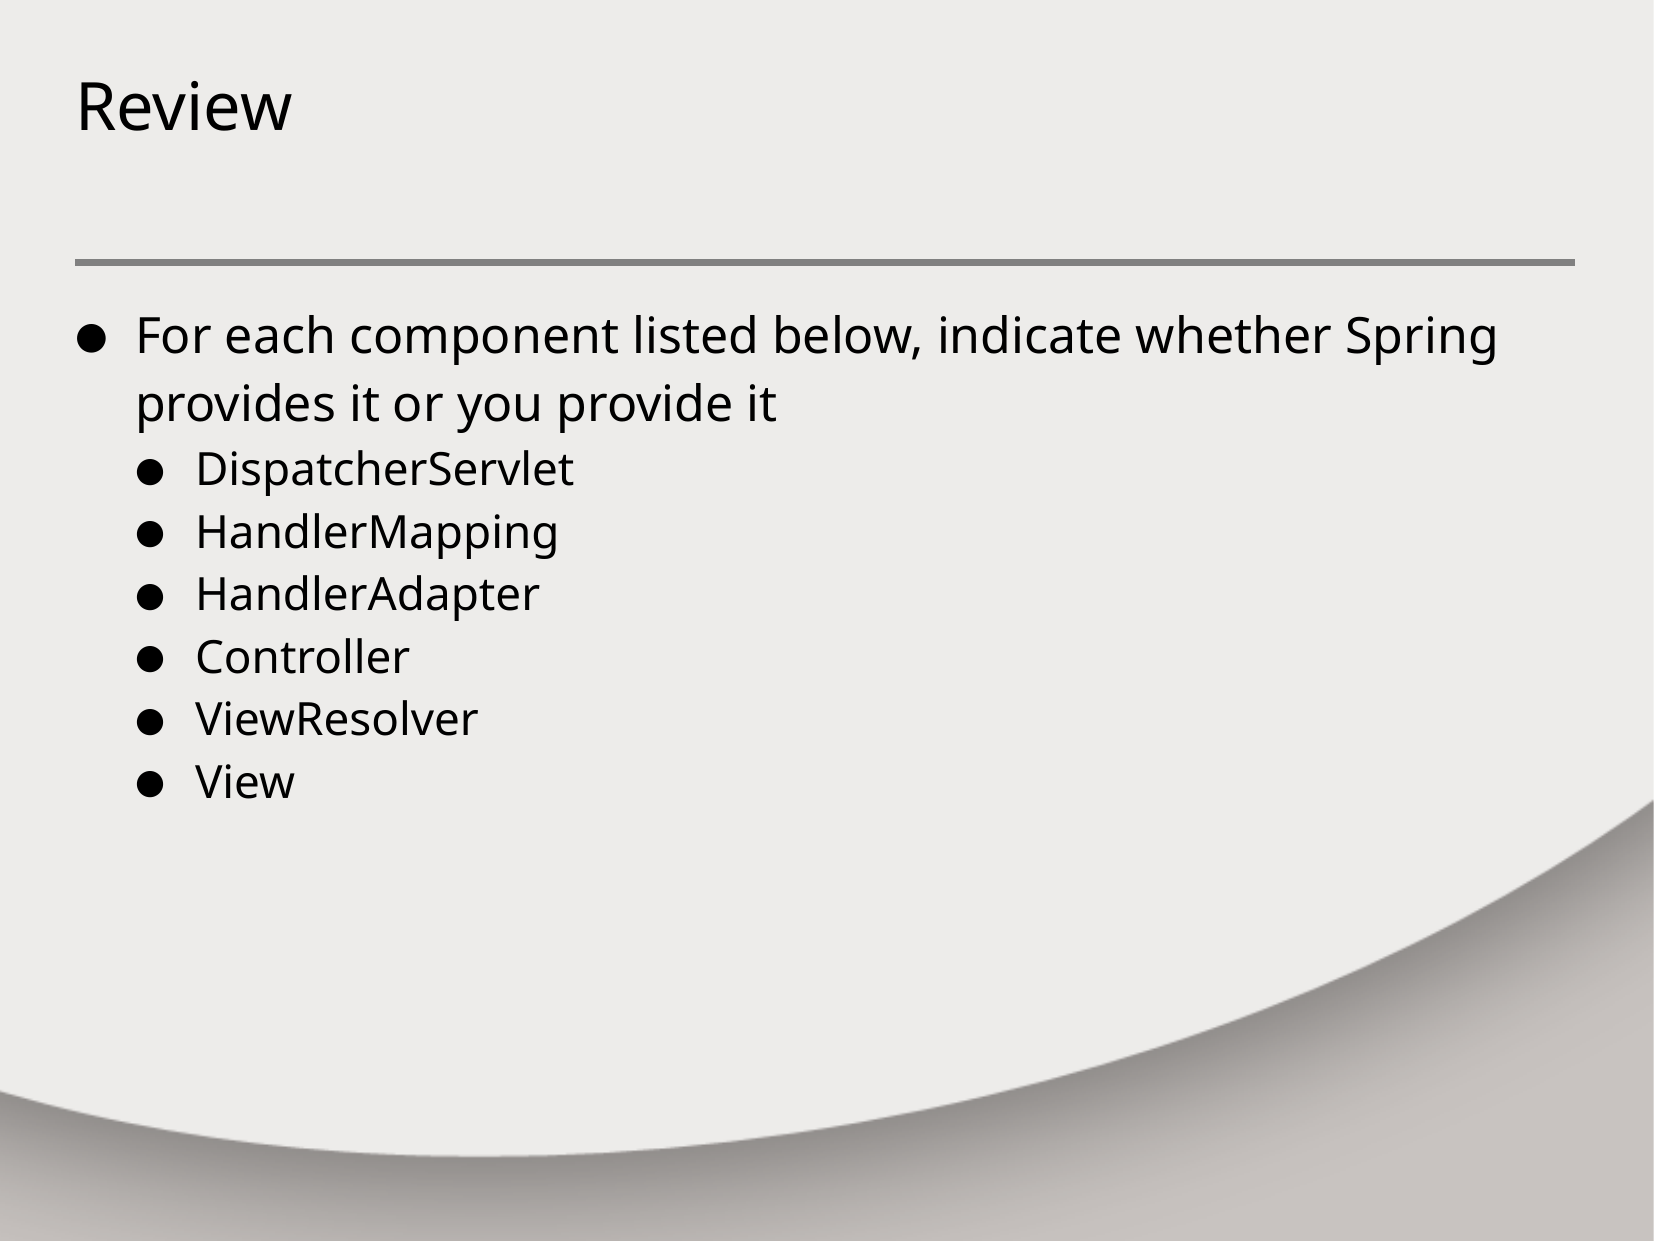

# Review
For each component listed below, indicate whether Spring provides it or you provide it
DispatcherServlet
HandlerMapping
HandlerAdapter
Controller
ViewResolver
View